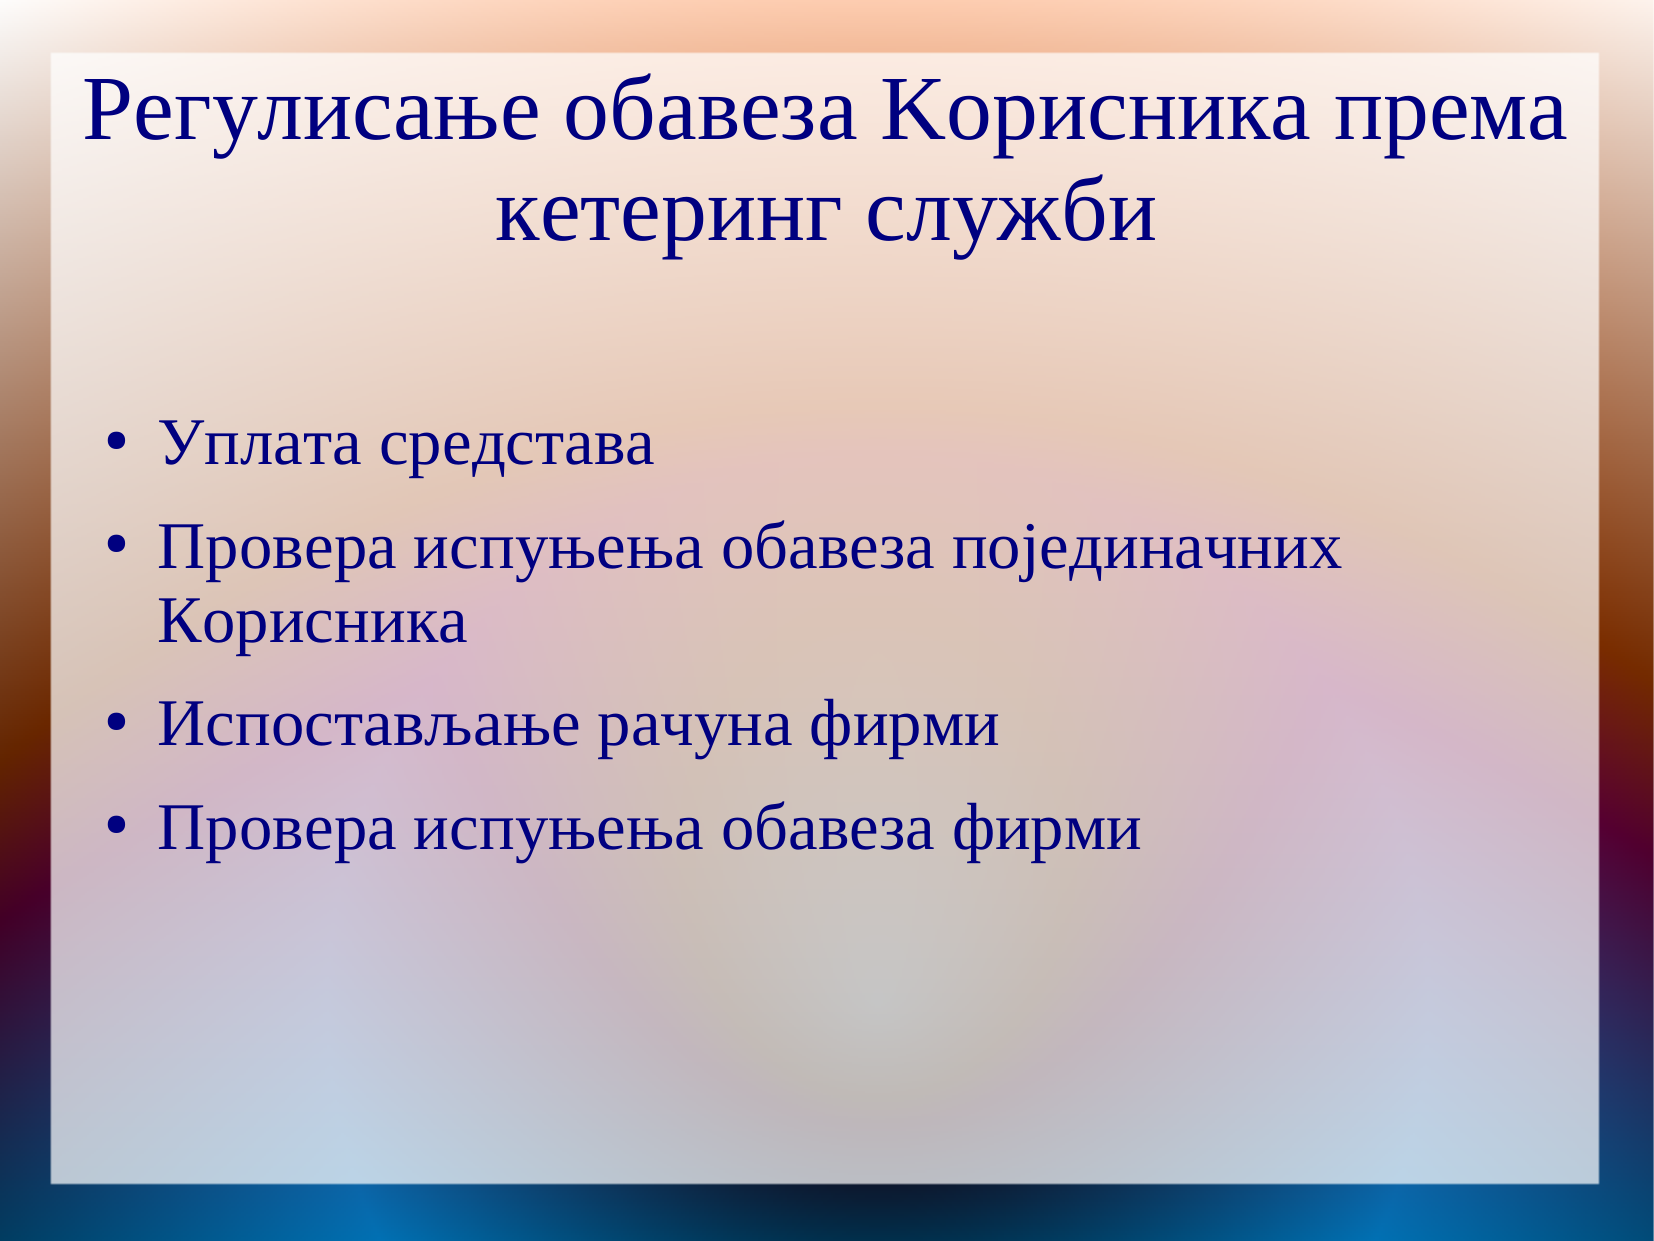

# Регулисање обавеза Kорисника према кетеринг служби
Уплата средстава
Провера испуњења обавеза појединачних Корисника
Испостављање рачуна фирми
Провера испуњења обавеза фирми